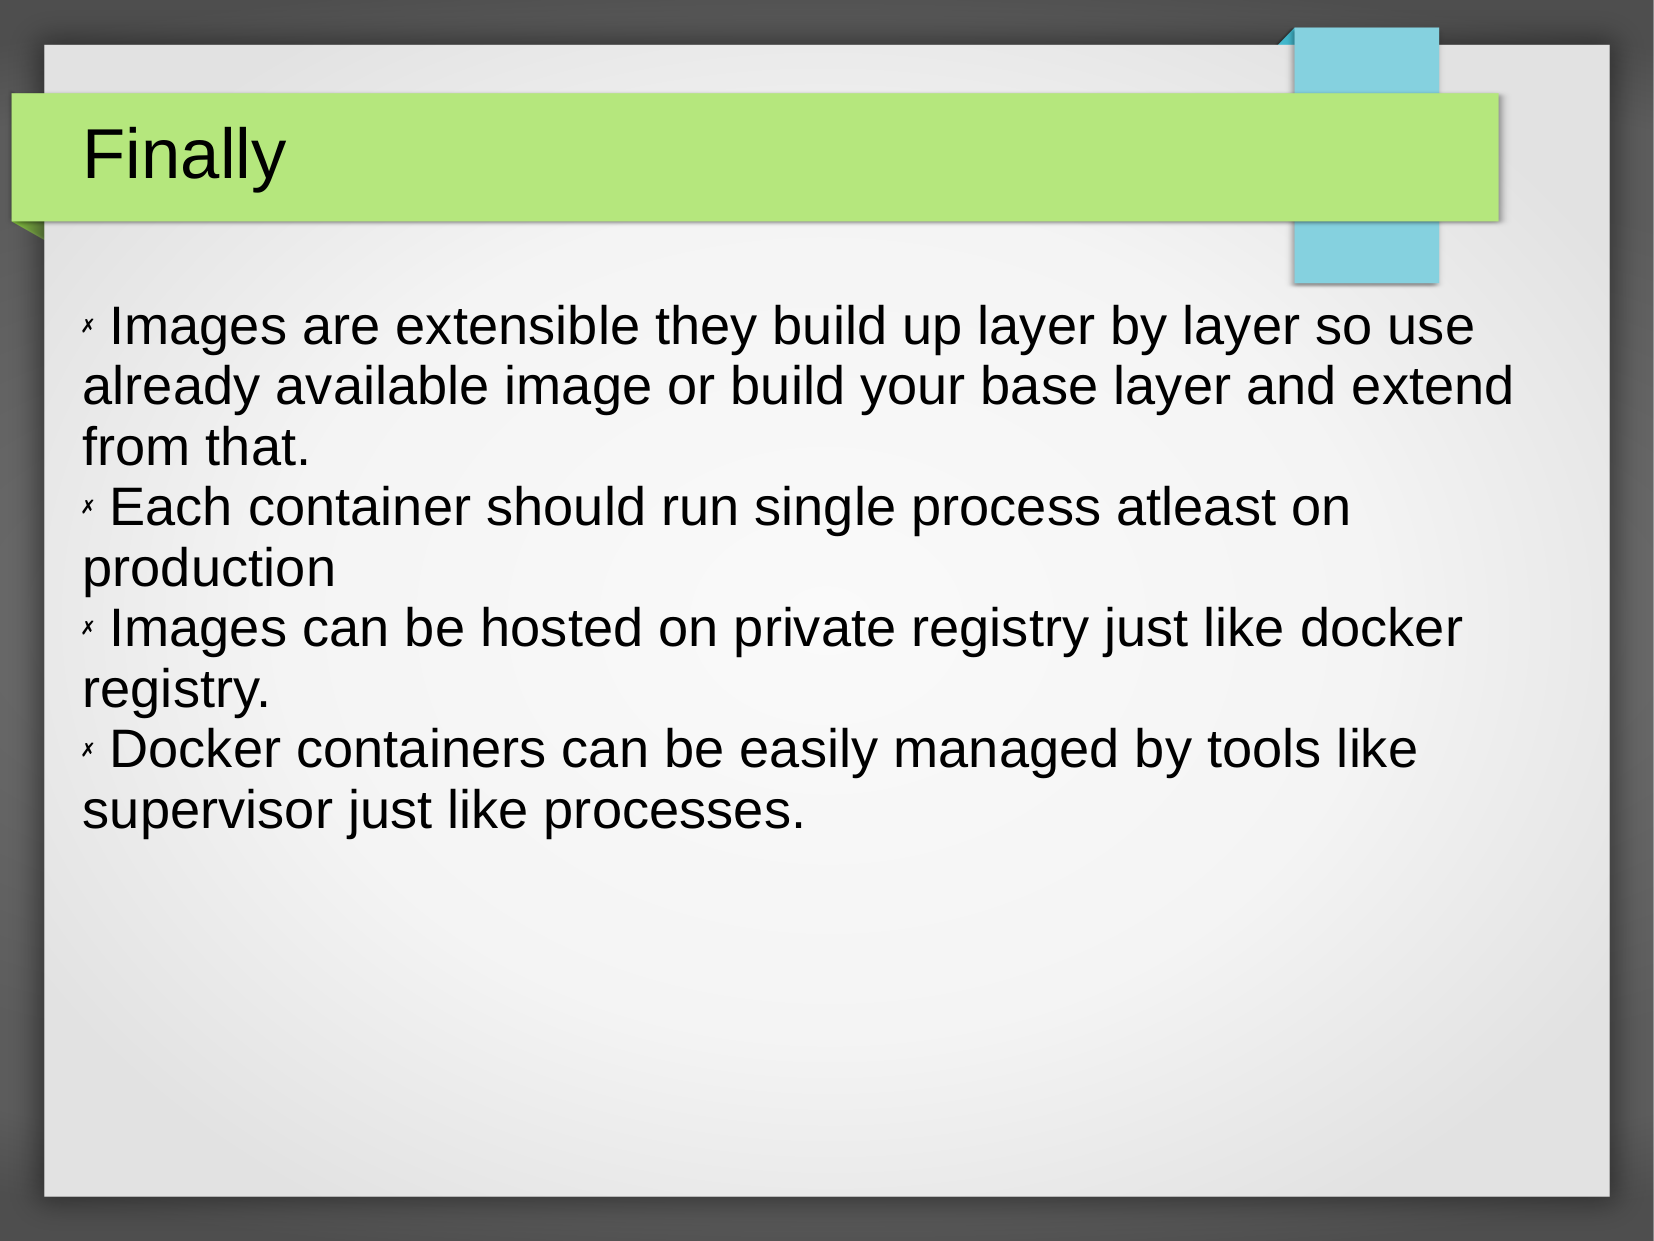

# Finally
 Images are extensible they build up layer by layer so use already available image or build your base layer and extend from that.
 Each container should run single process atleast on production
 Images can be hosted on private registry just like docker registry.
 Docker containers can be easily managed by tools like supervisor just like processes.